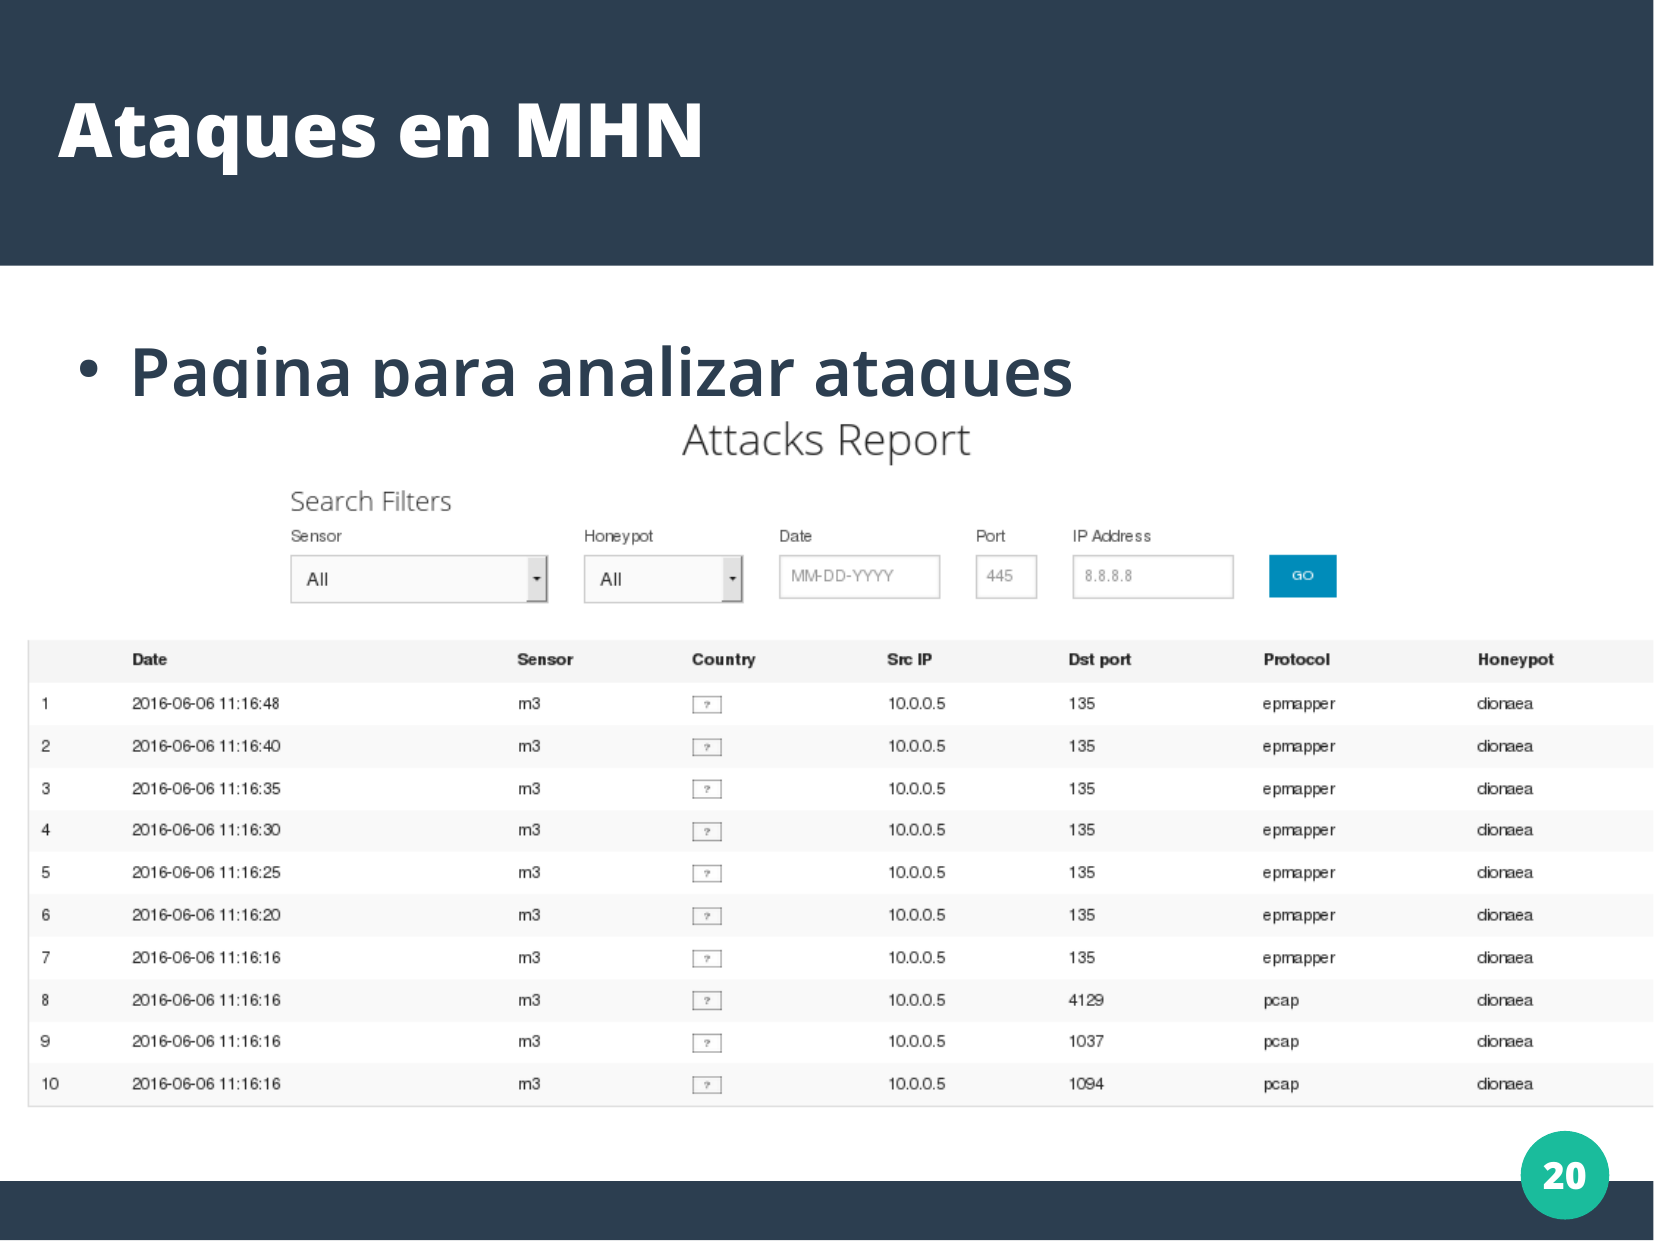

# Ataques en MHN
Pagina para analizar ataques
20